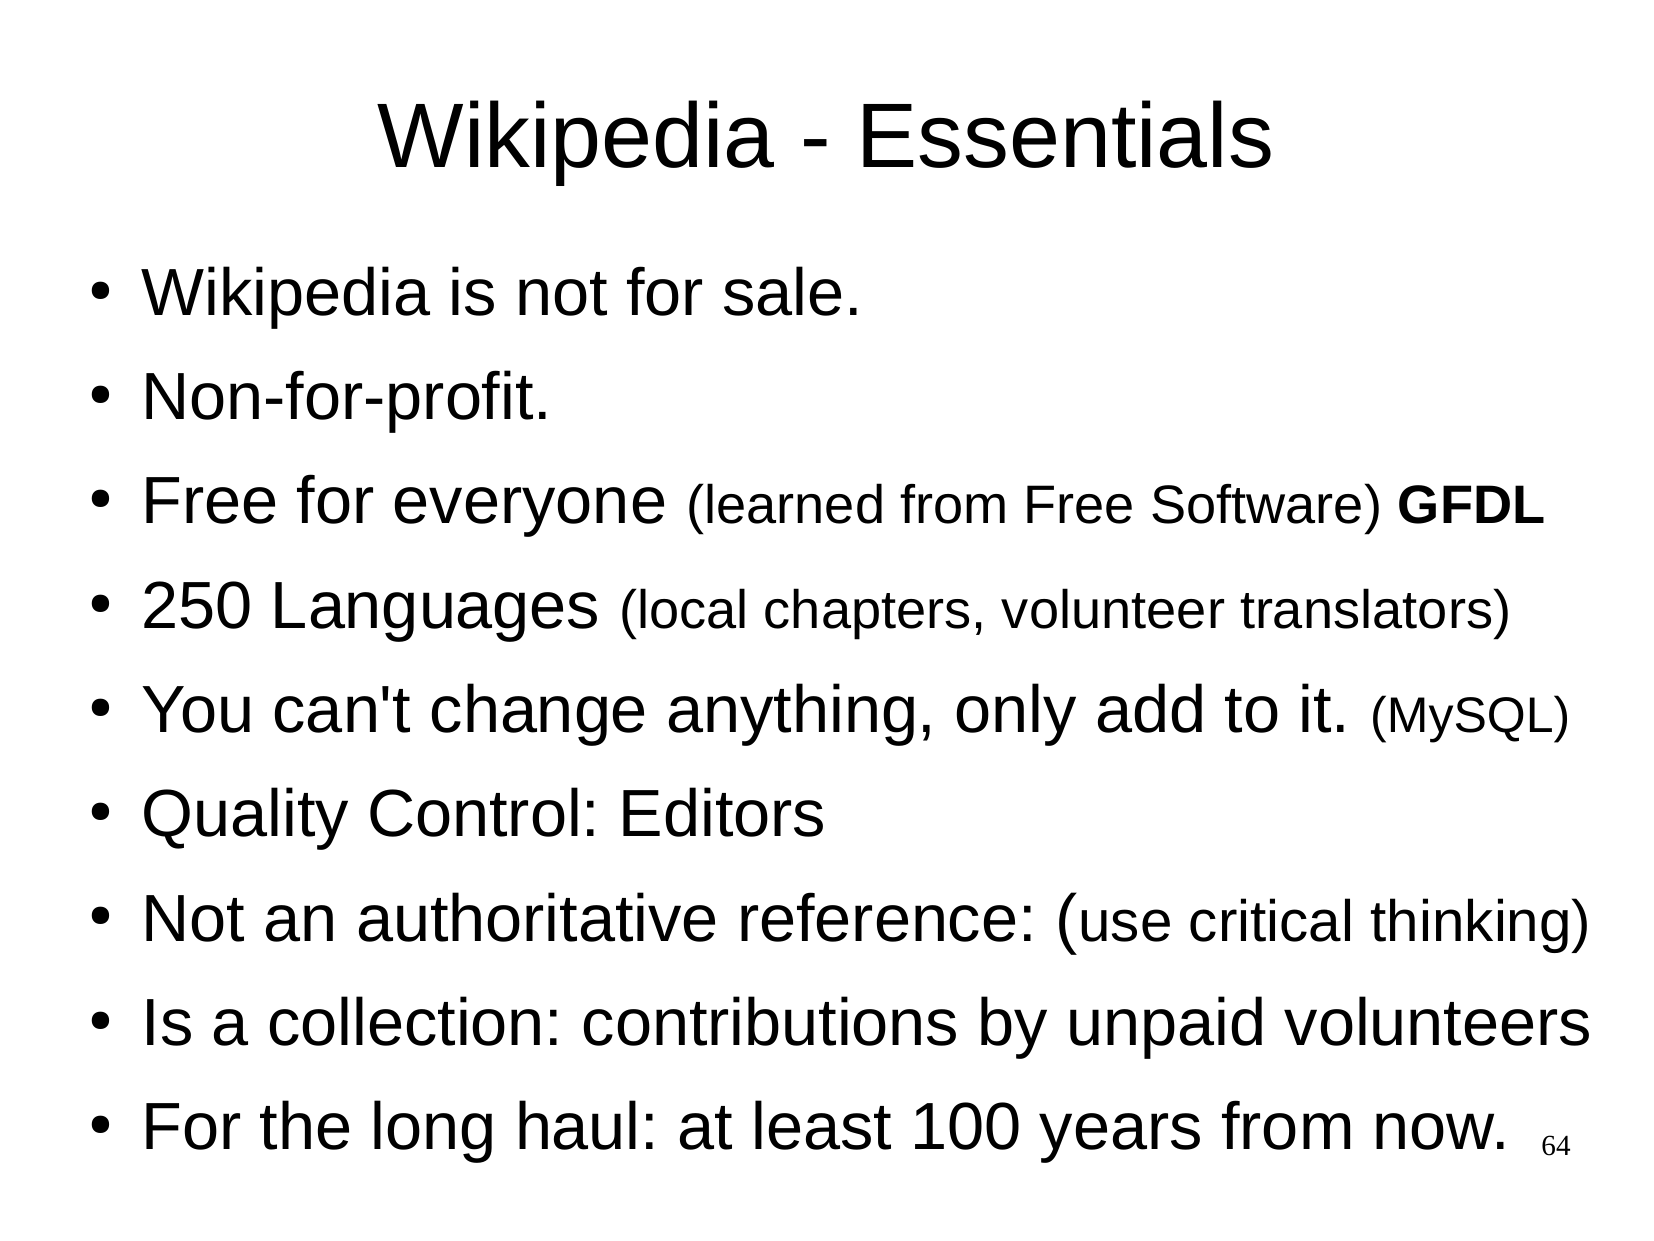

# Wikipedia - Essentials
Wikipedia is not for sale.
Non-for-profit.
Free for everyone (learned from Free Software) GFDL
250 Languages (local chapters, volunteer translators)
You can't change anything, only add to it. (MySQL)
Quality Control: Editors
Not an authoritative reference: (use critical thinking)
Is a collection: contributions by unpaid volunteers
For the long haul: at least 100 years from now.
64